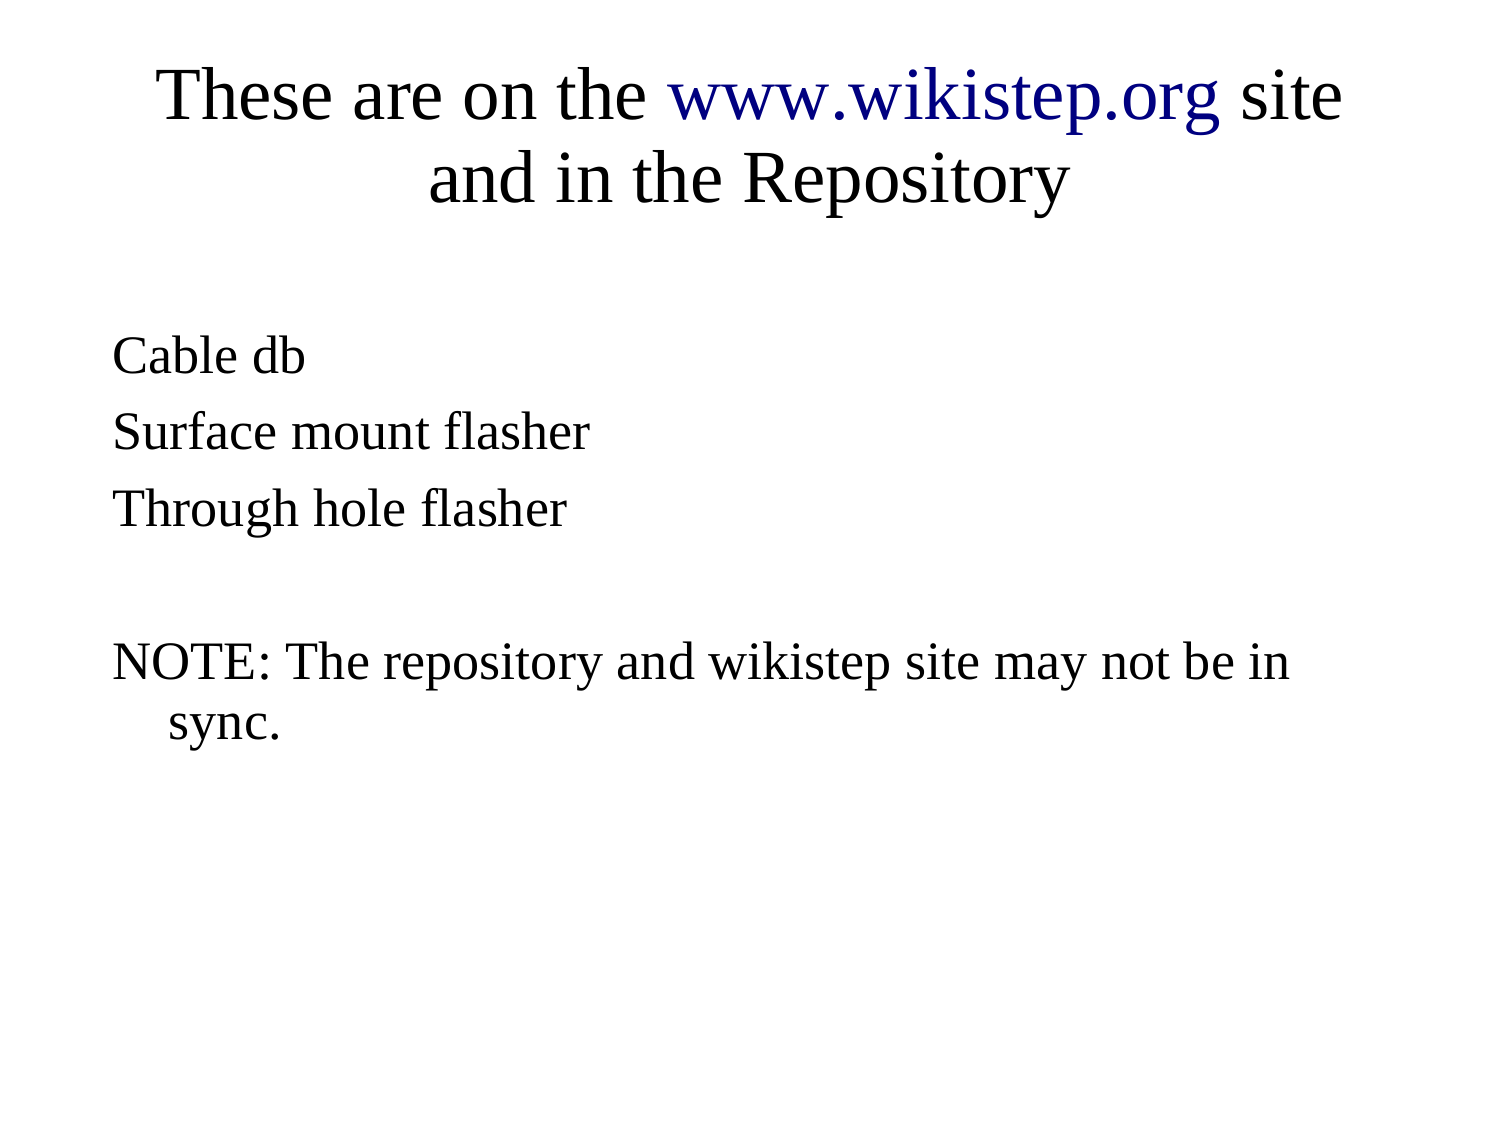

# These are on the www.wikistep.org site and in the Repository
Cable db
Surface mount flasher
Through hole flasher
NOTE: The repository and wikistep site may not be in sync.